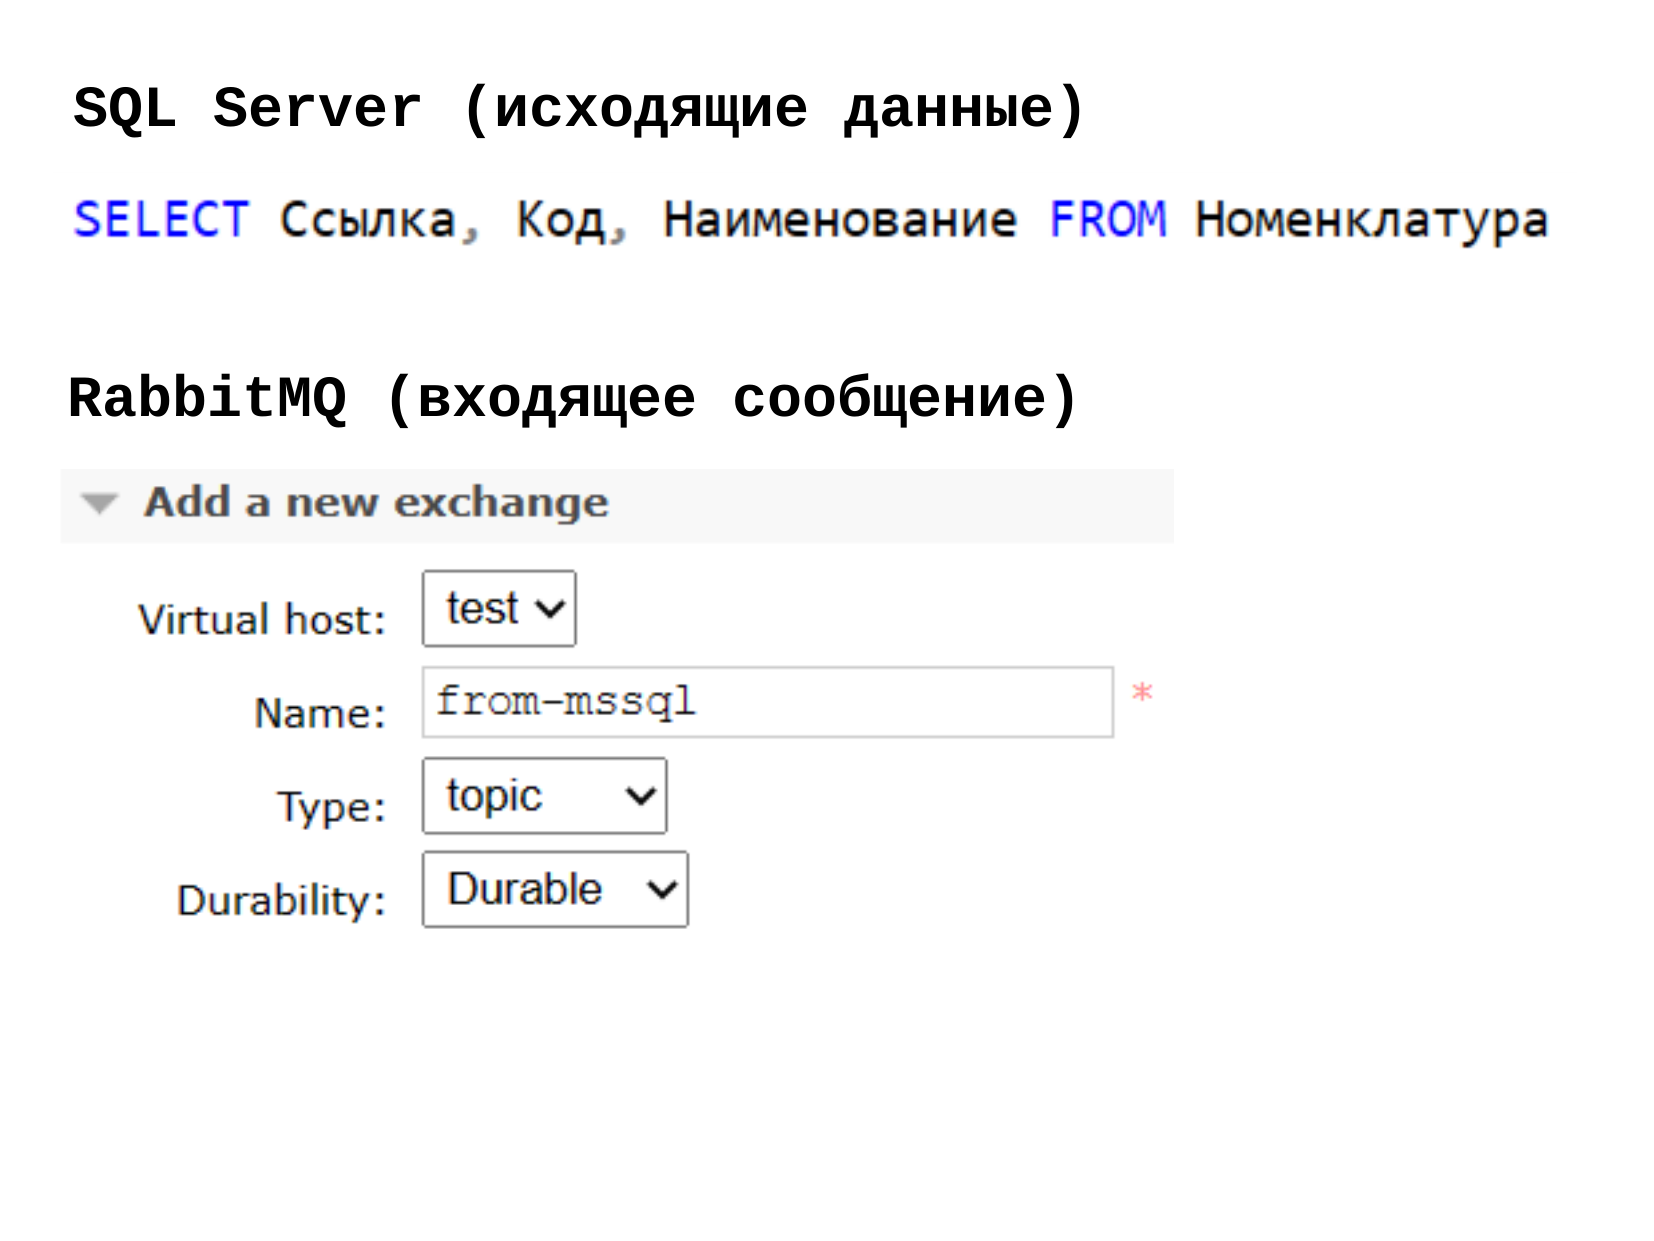

SQL Server (исходящие данные)
RabbitMQ (входящее сообщение)